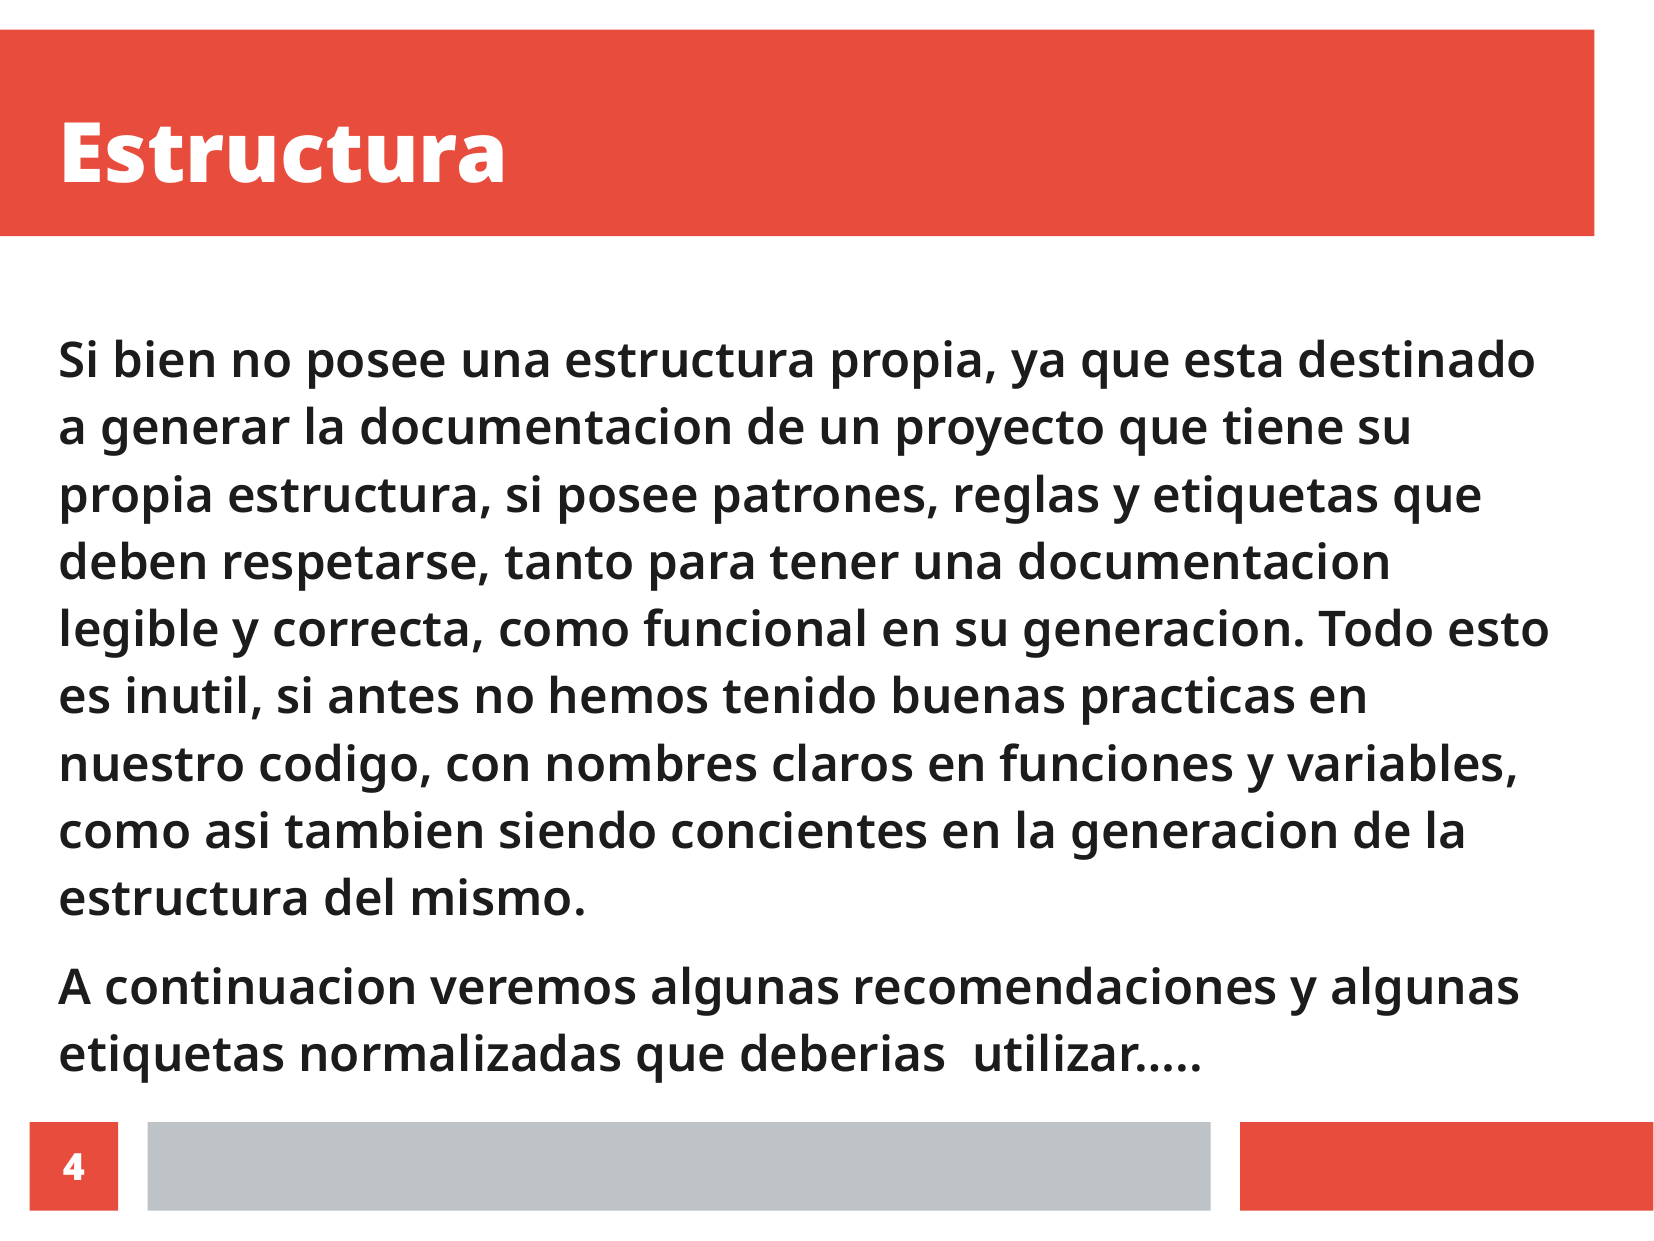

# Estructura
Si bien no posee una estructura propia, ya que esta destinado a generar la documentacion de un proyecto que tiene su propia estructura, si posee patrones, reglas y etiquetas que deben respetarse, tanto para tener una documentacion legible y correcta, como funcional en su generacion. Todo esto es inutil, si antes no hemos tenido buenas practicas en nuestro codigo, con nombres claros en funciones y variables, como asi tambien siendo concientes en la generacion de la estructura del mismo.
A continuacion veremos algunas recomendaciones y algunas etiquetas normalizadas que deberias utilizar…..
4